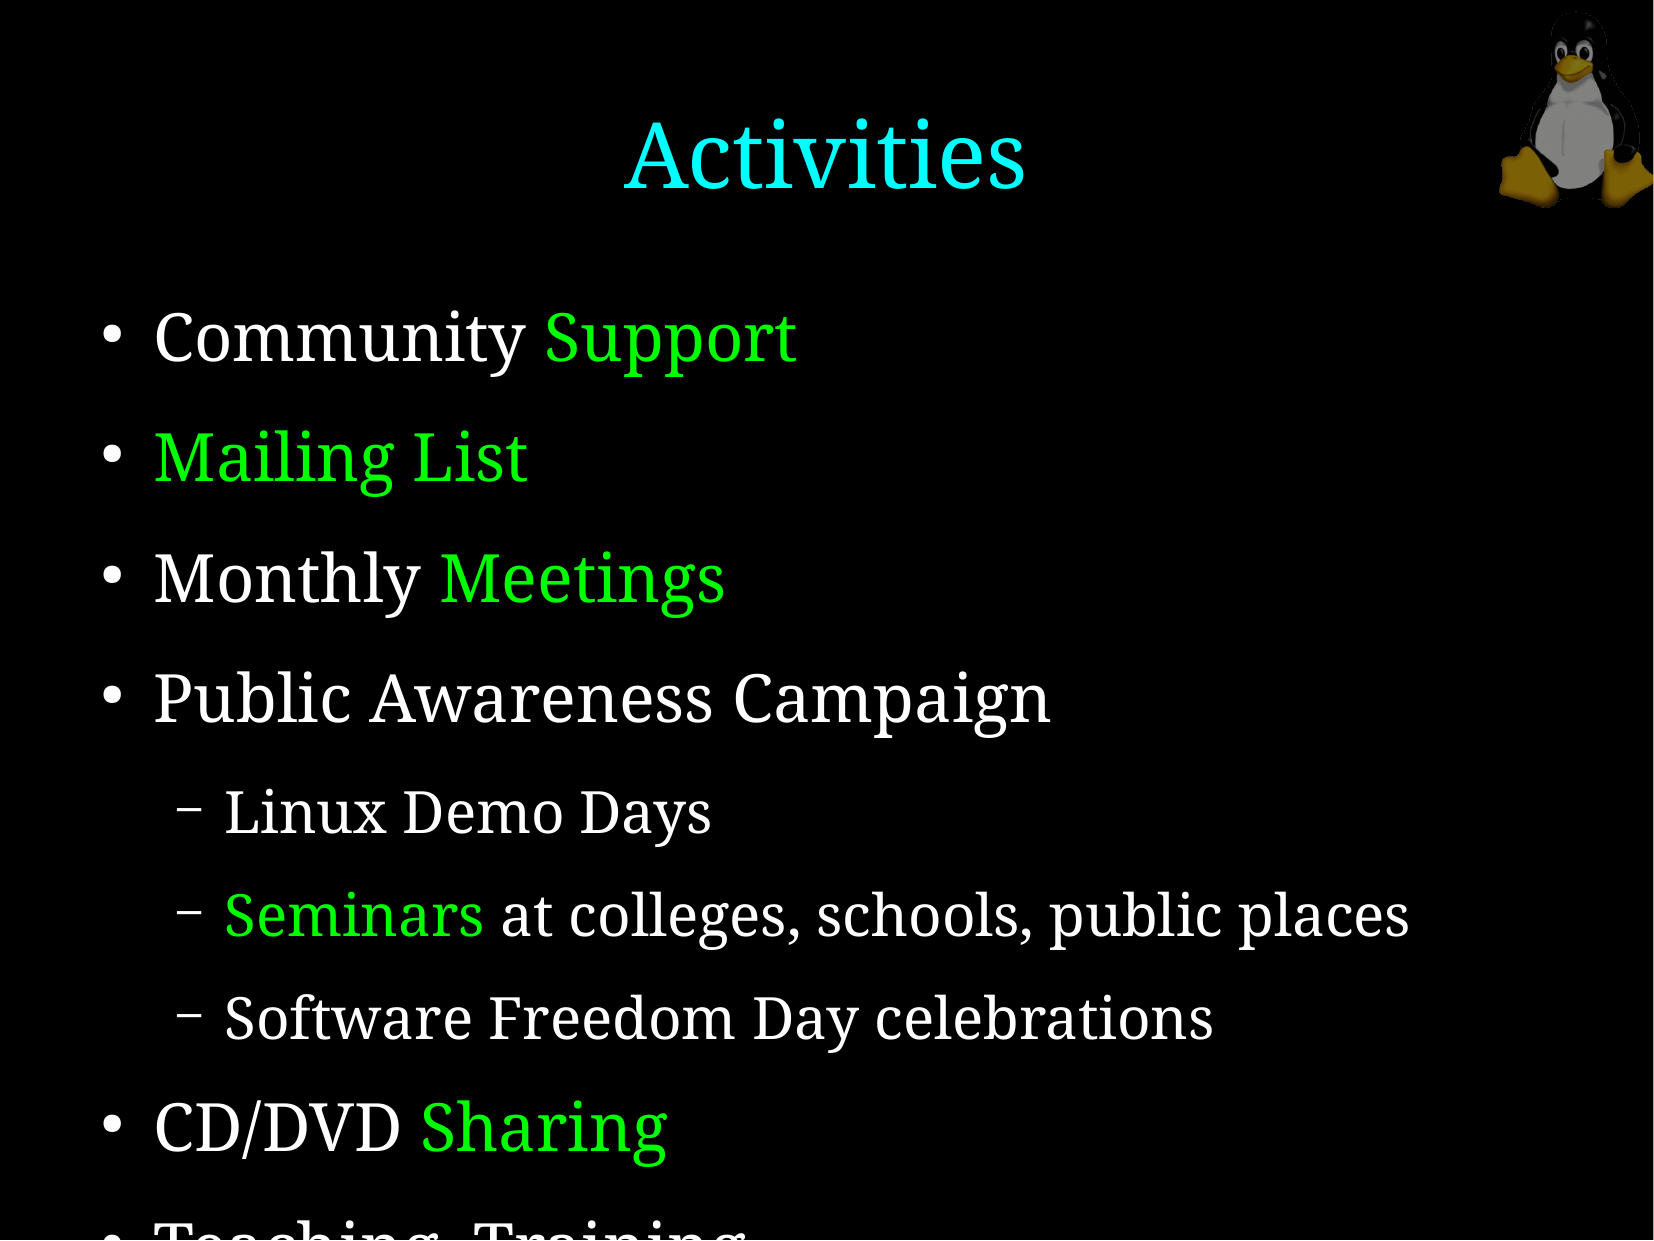

# Activities
Community Support
Mailing List
Monthly Meetings
Public Awareness Campaign
Linux Demo Days
Seminars at colleges, schools, public places
Software Freedom Day celebrations
CD/DVD Sharing
Teaching, Training
No Entry/Membership Fee. Any one can Join